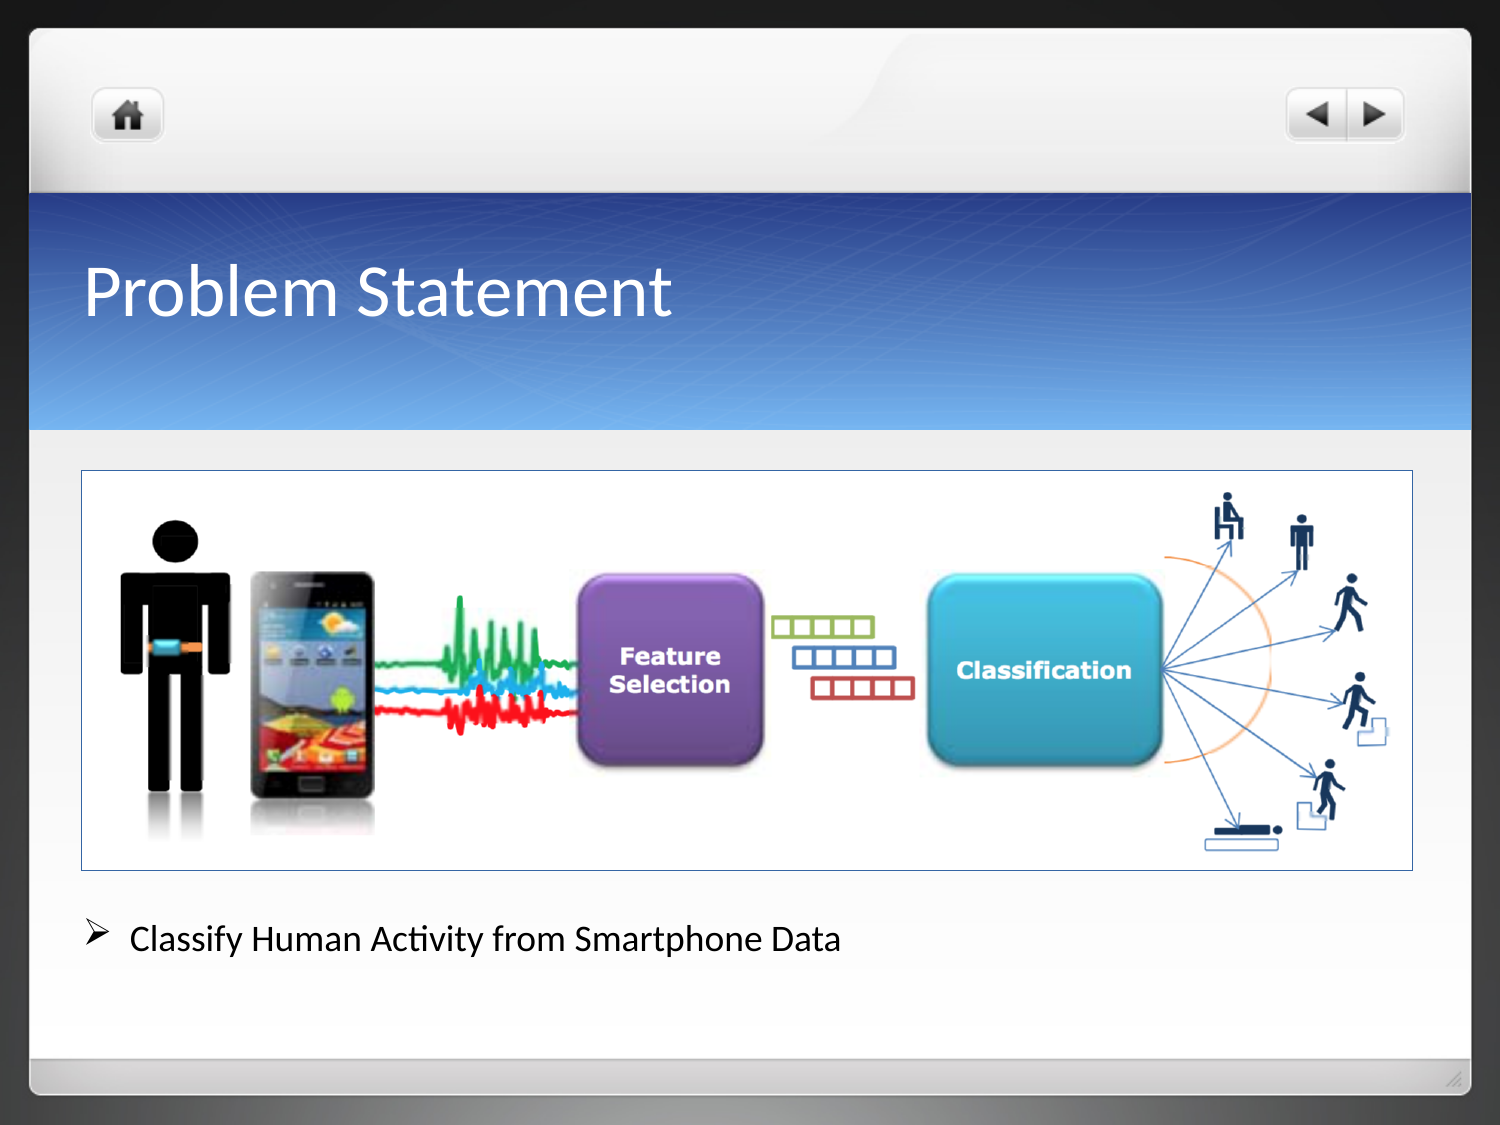

# Problem Statement
Classify Human Activity from Smartphone Data